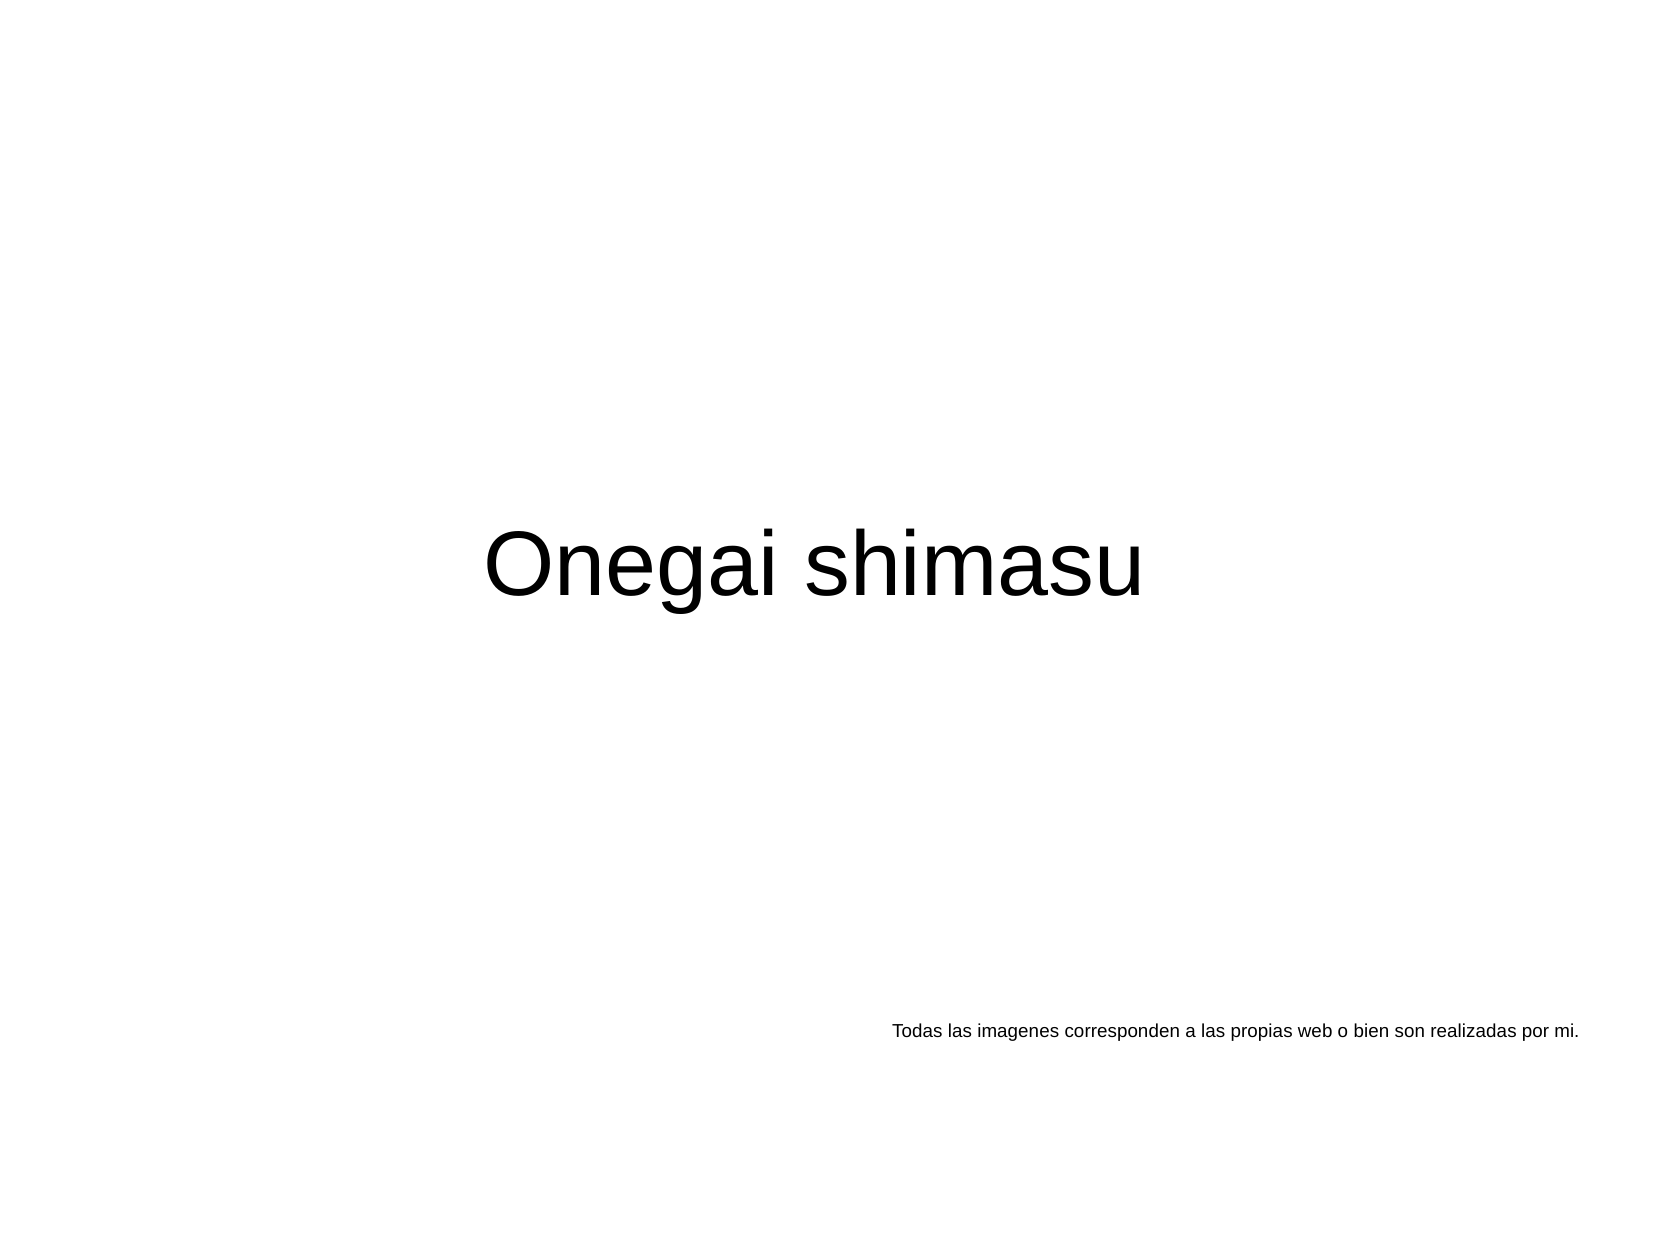

# Onegai shimasu
Todas las imagenes corresponden a las propias web o bien son realizadas por mi.